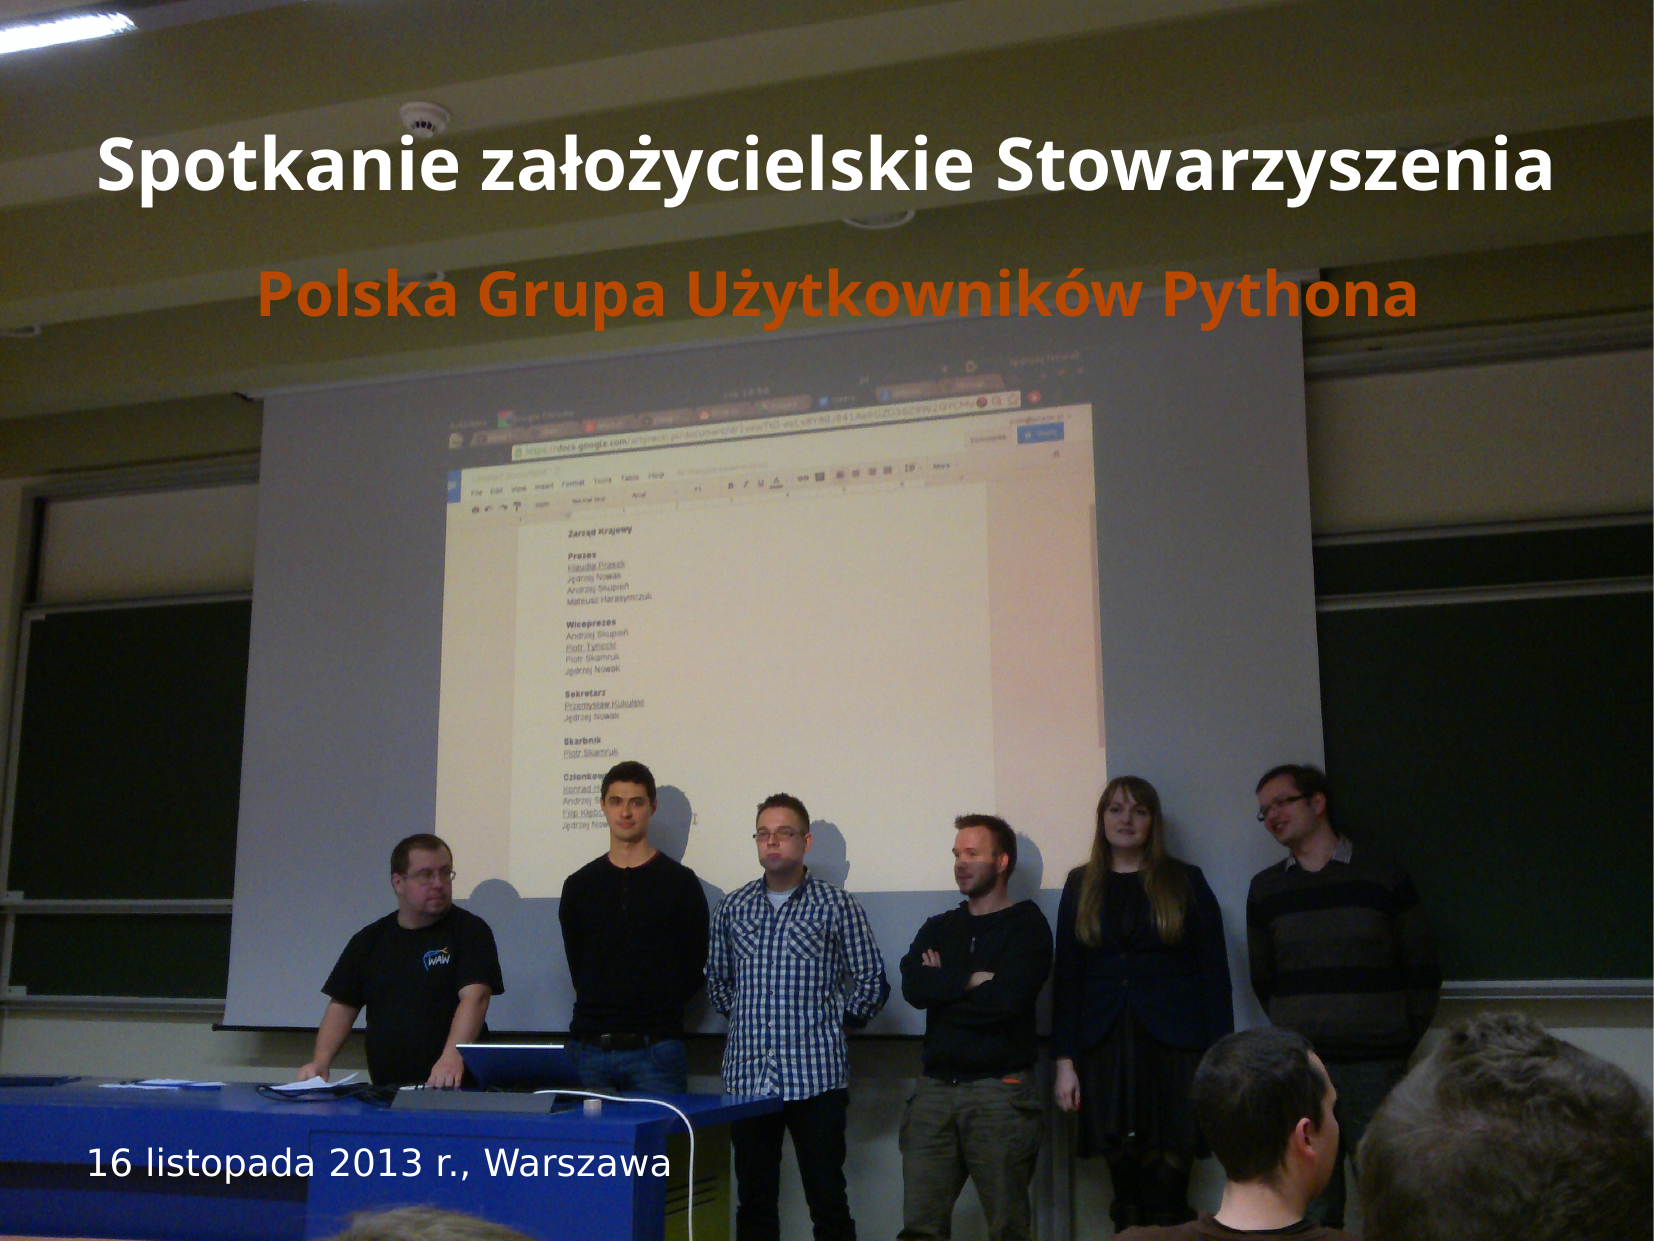

# Spotkanie założycielskie Stowarzyszenia
Polska Grupa Użytkowników Pythona
16 listopada 2013 r., Warszawa